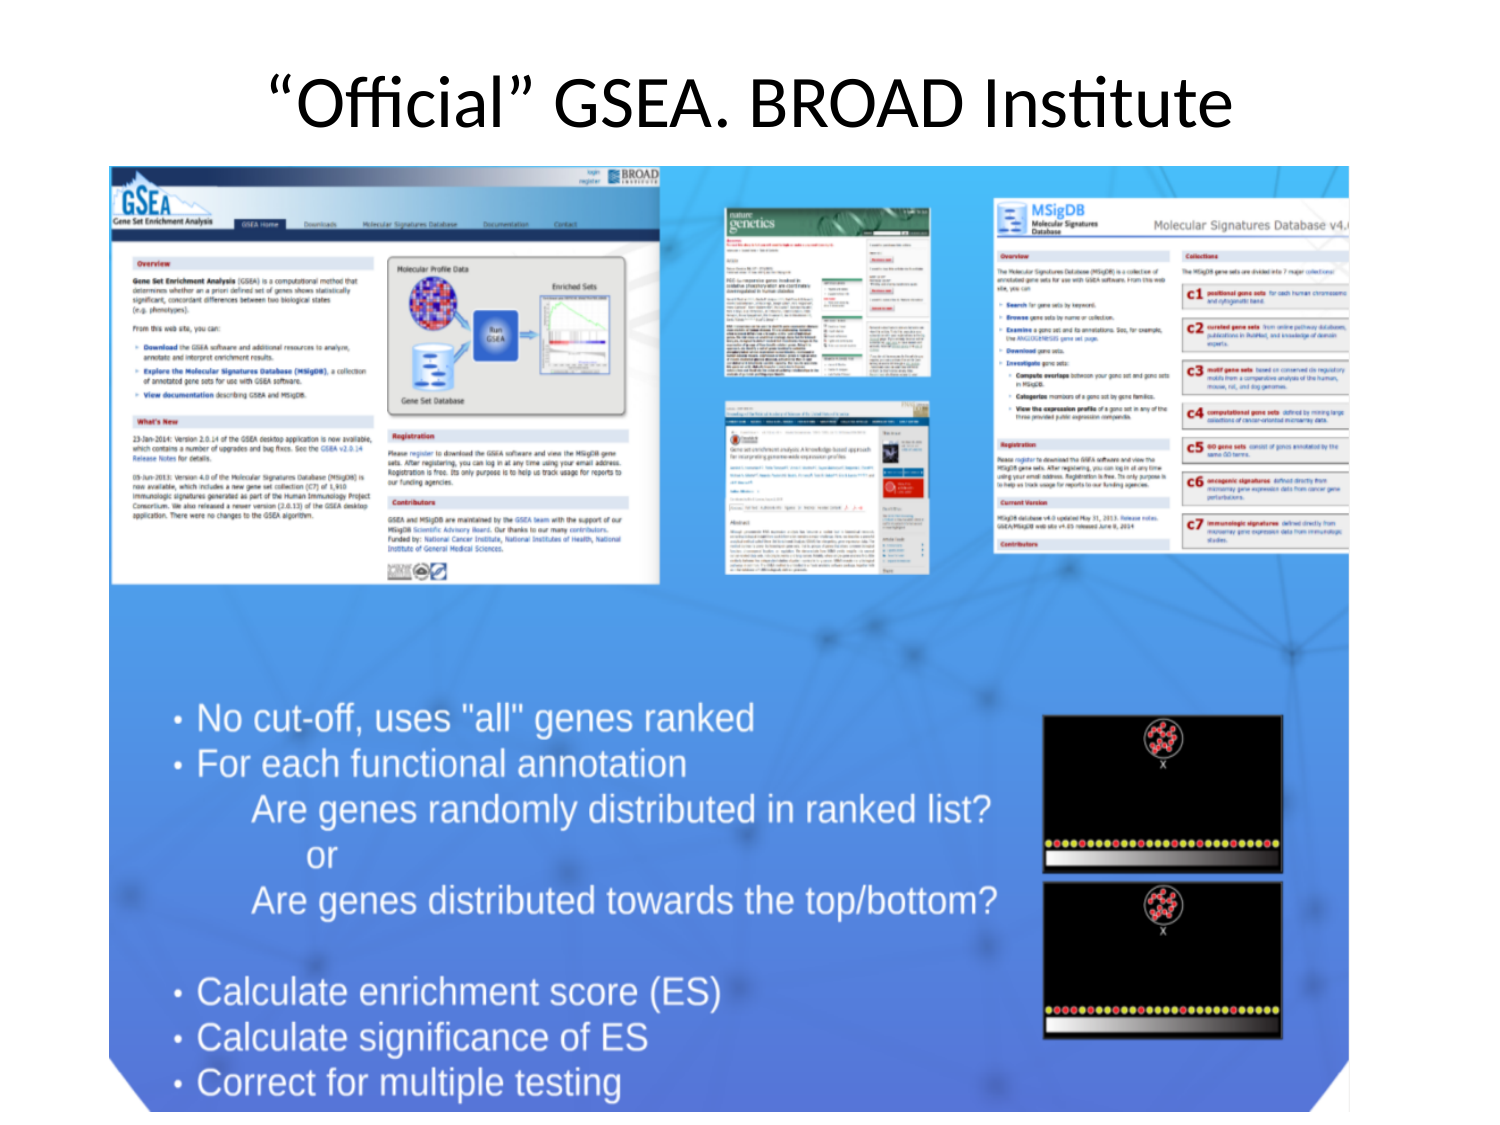

# “Official” GSEA. BROAD Institute
6. Example tool: GSEA